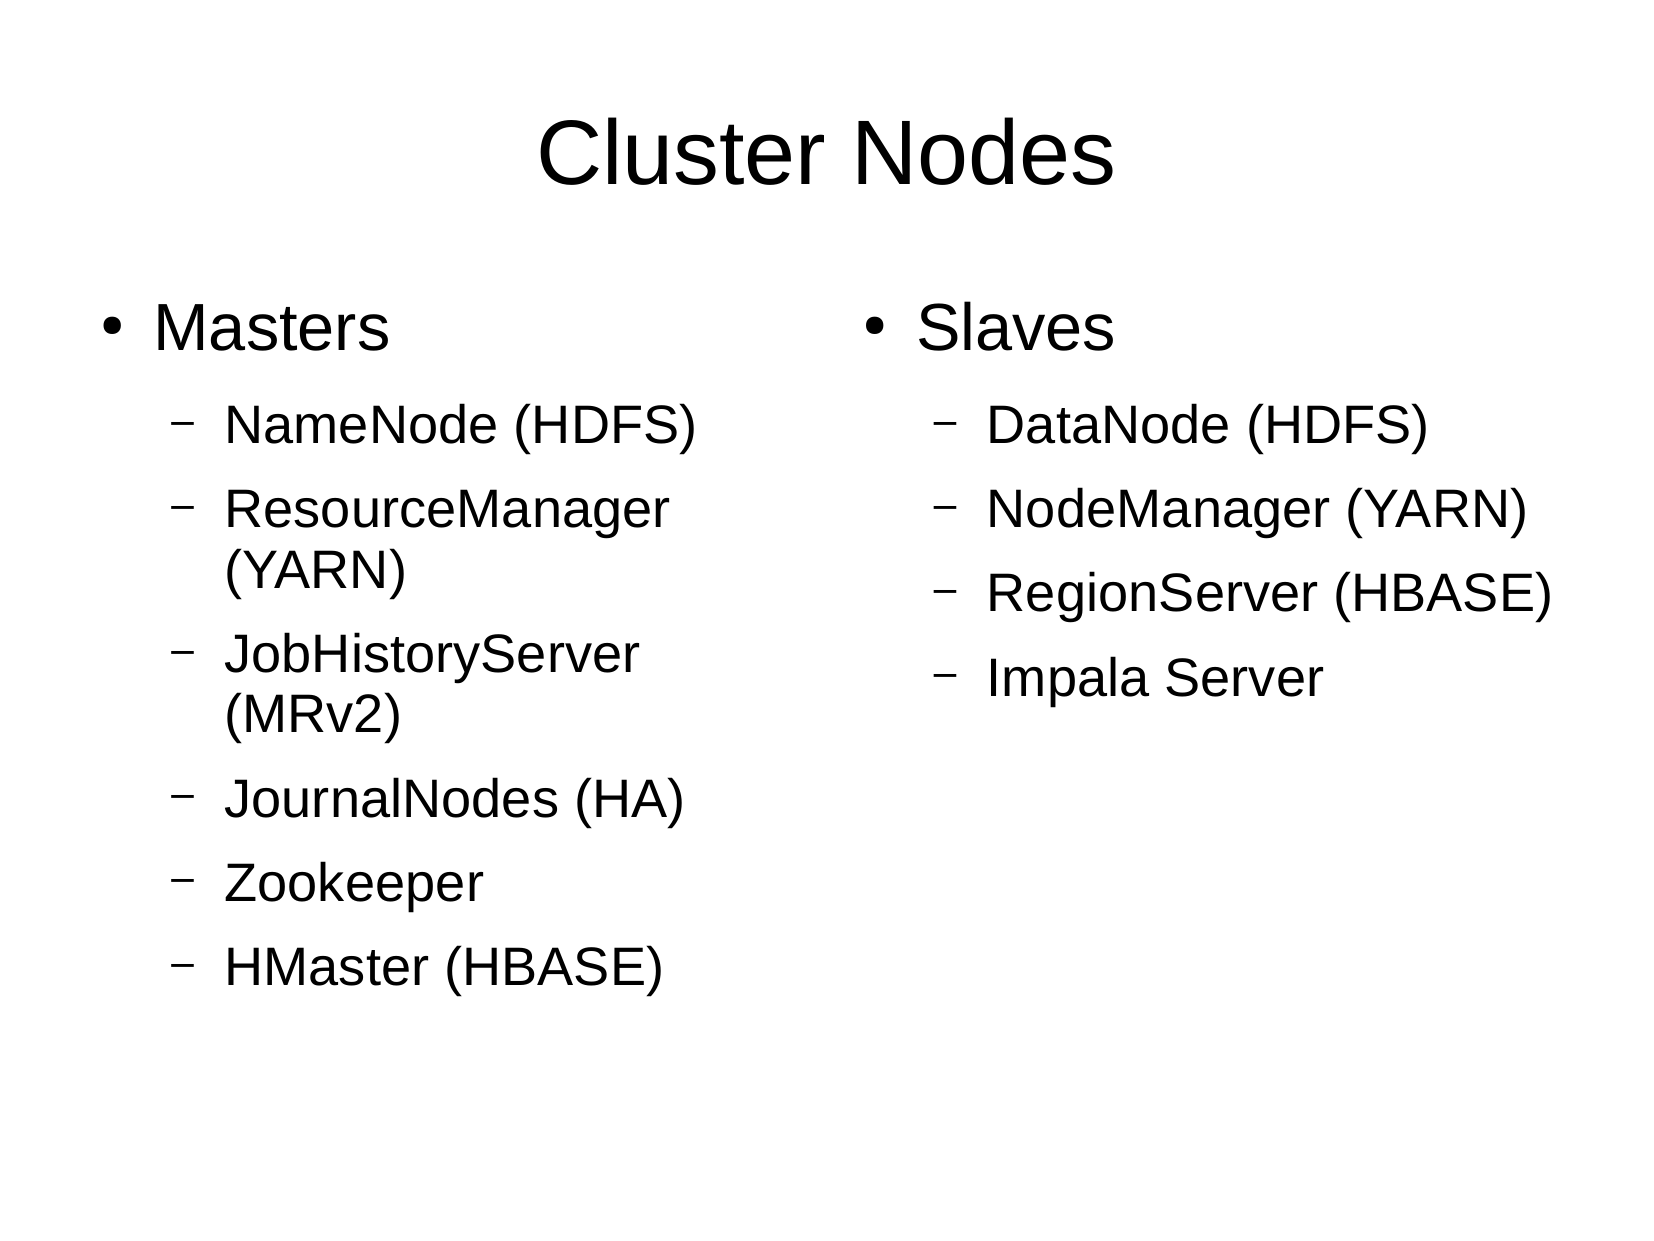

# Cluster Nodes
Masters
NameNode (HDFS)
ResourceManager (YARN)
JobHistoryServer (MRv2)
JournalNodes (HA)
Zookeeper
HMaster (HBASE)
Slaves
DataNode (HDFS)
NodeManager (YARN)
RegionServer (HBASE)
Impala Server